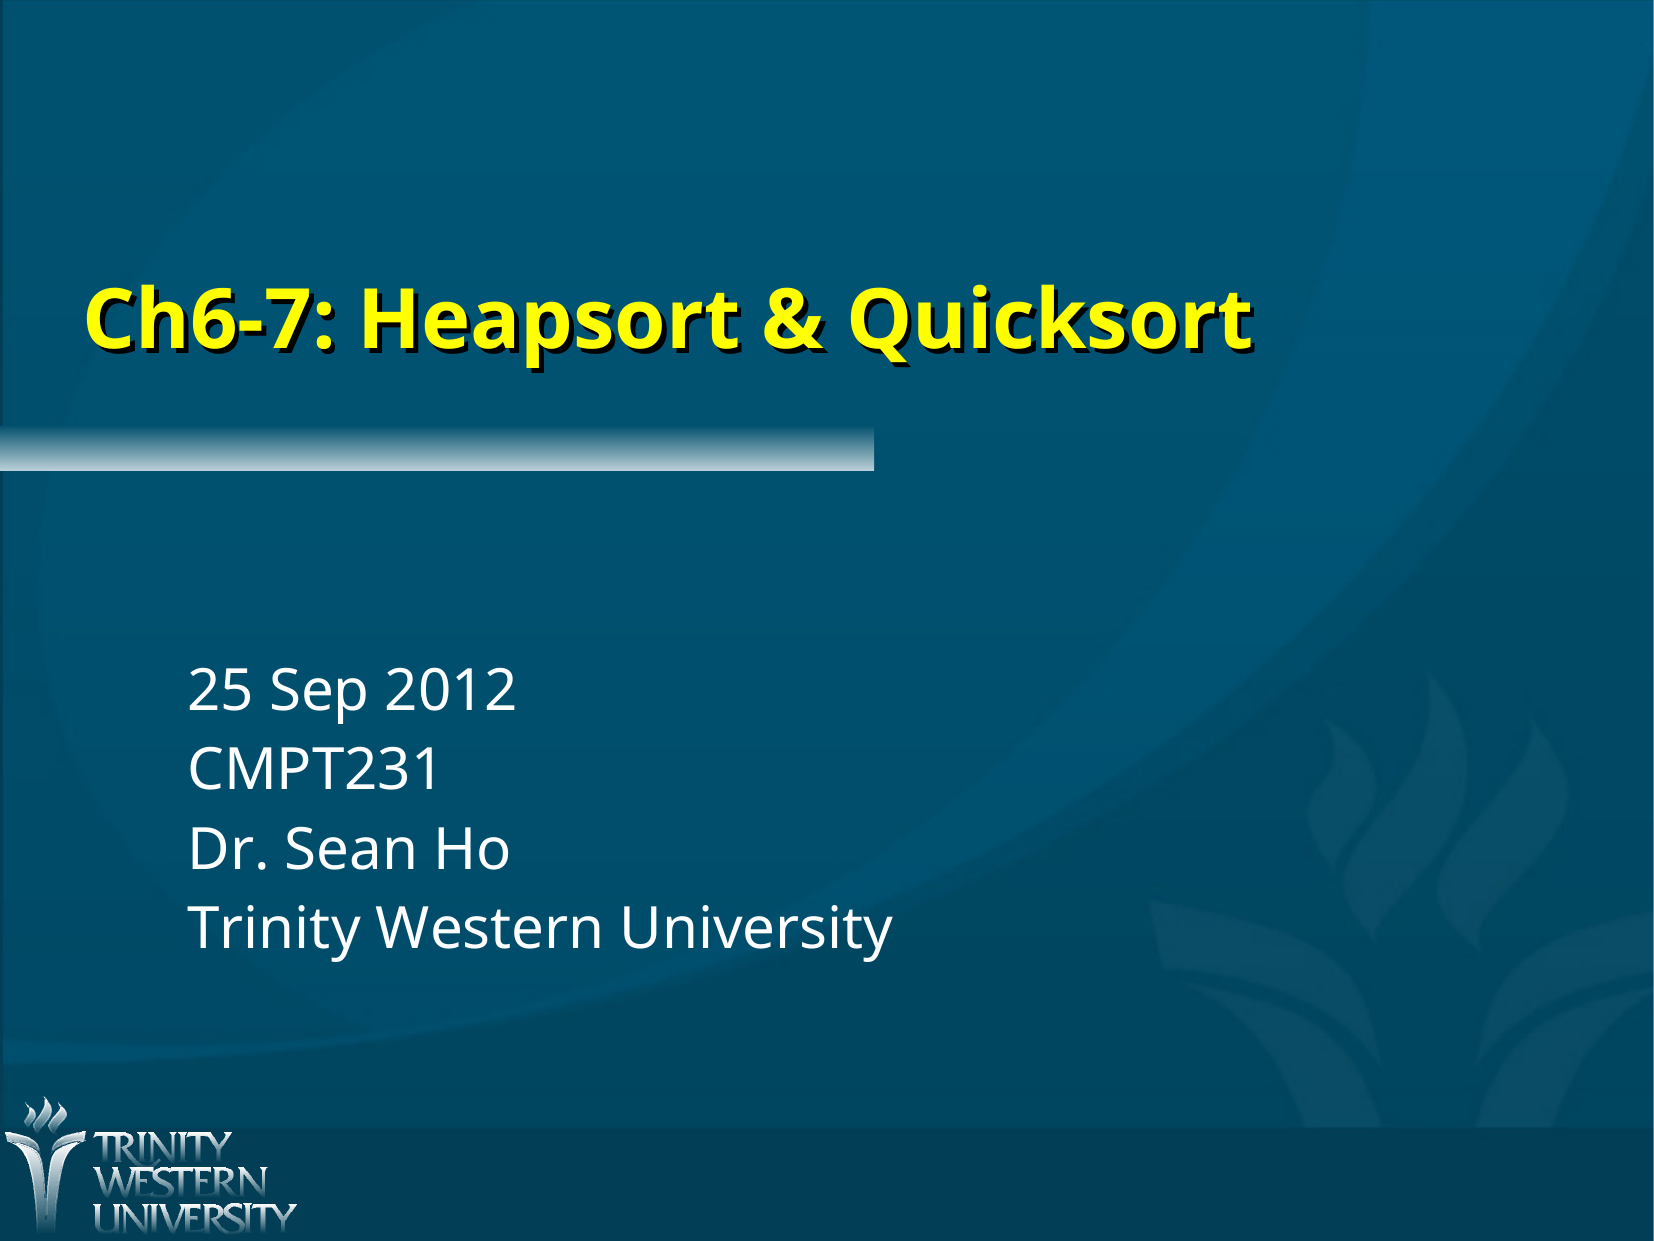

# Ch6-7: Heapsort & Quicksort
25 Sep 2012
CMPT231
Dr. Sean Ho
Trinity Western University